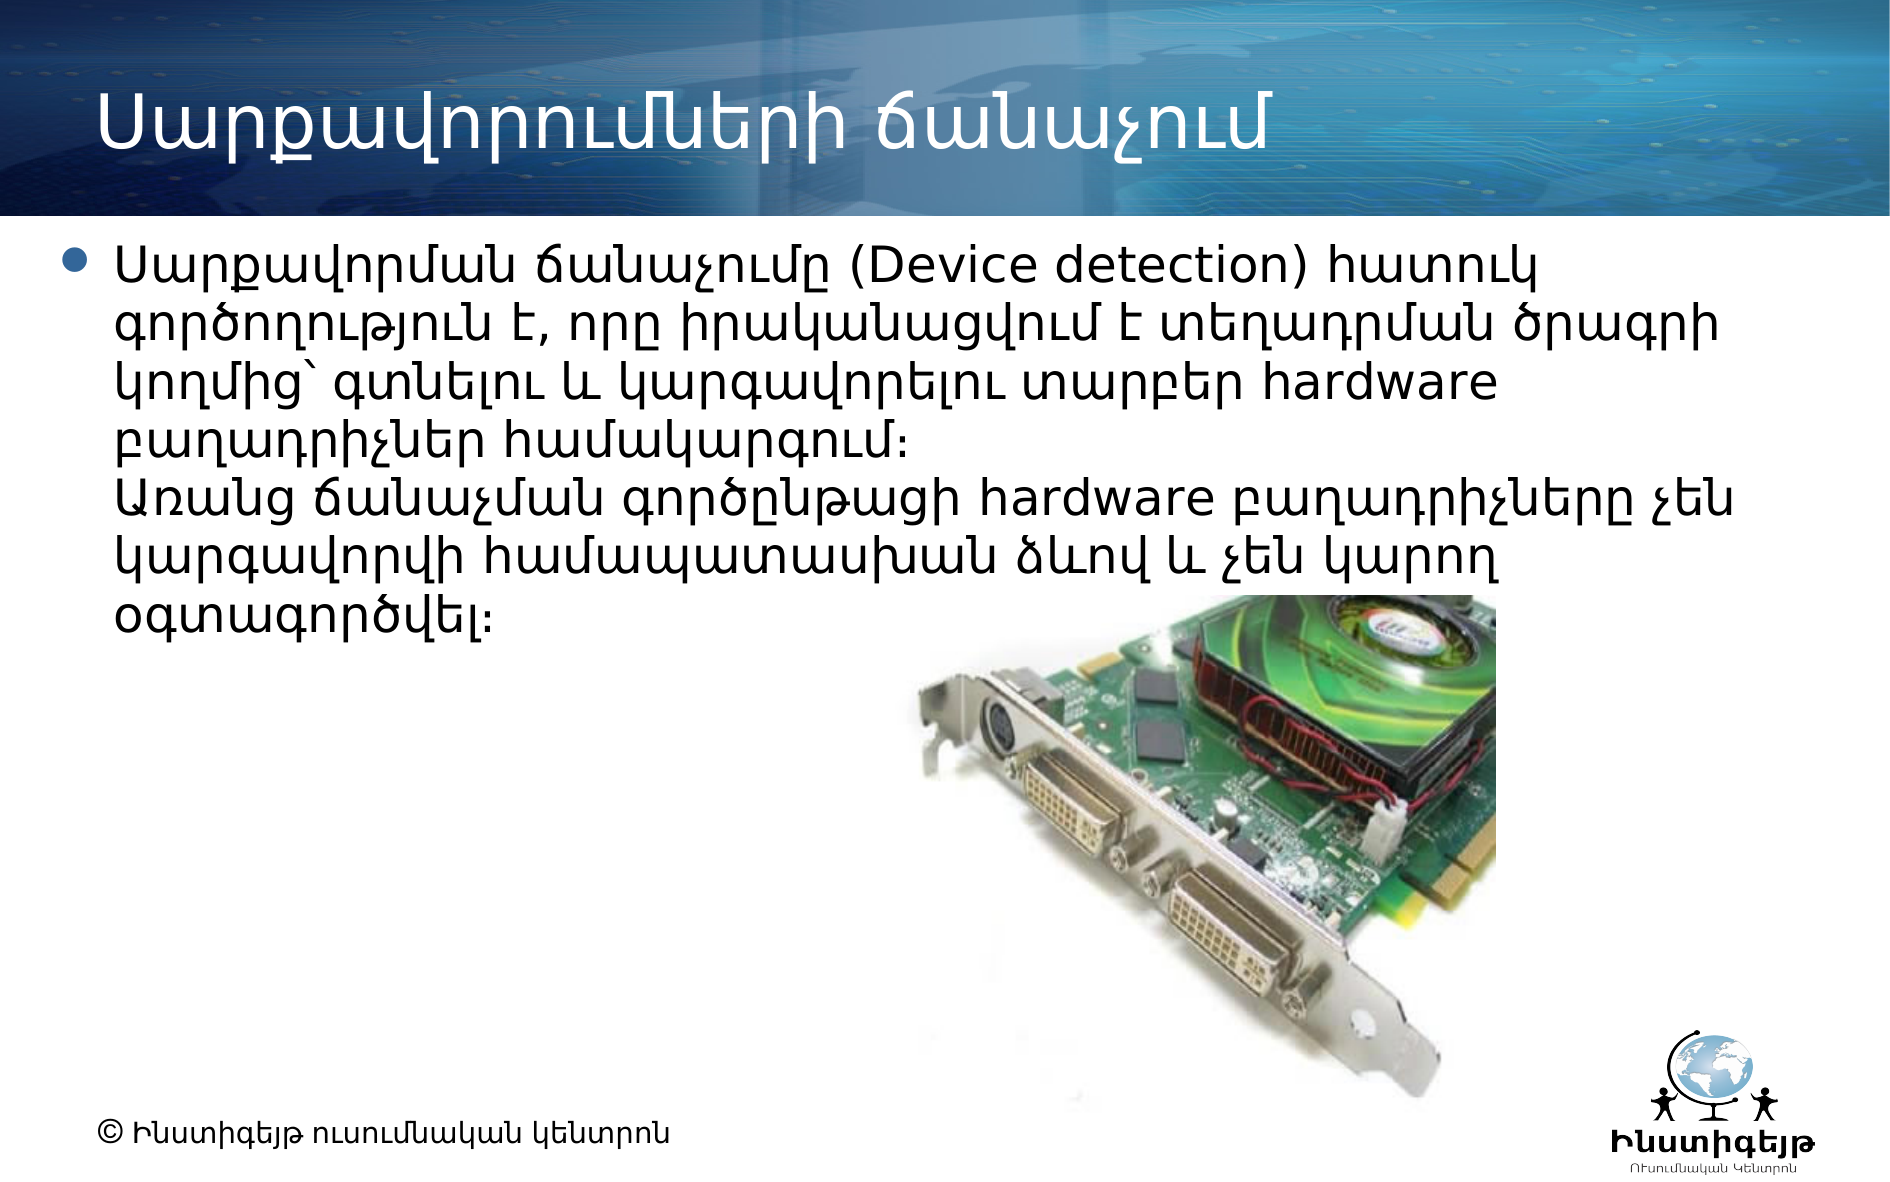

# Սարքավորումների ճանաչում
Սարքավորման ճանաչումը (Device detection) հատուկ գործողություն է, որը իրականացվում է տեղադրման ծրագրի կողմից՝ գտնելու և կարգավորելու տարբեր hardware բաղադրիչներ համակարգում։
Առանց ճանաչման գործընթացի hardware բաղադրիչները չեն կարգավորվի համապատասխան ձևով և չեն կարող օգտագործվել։